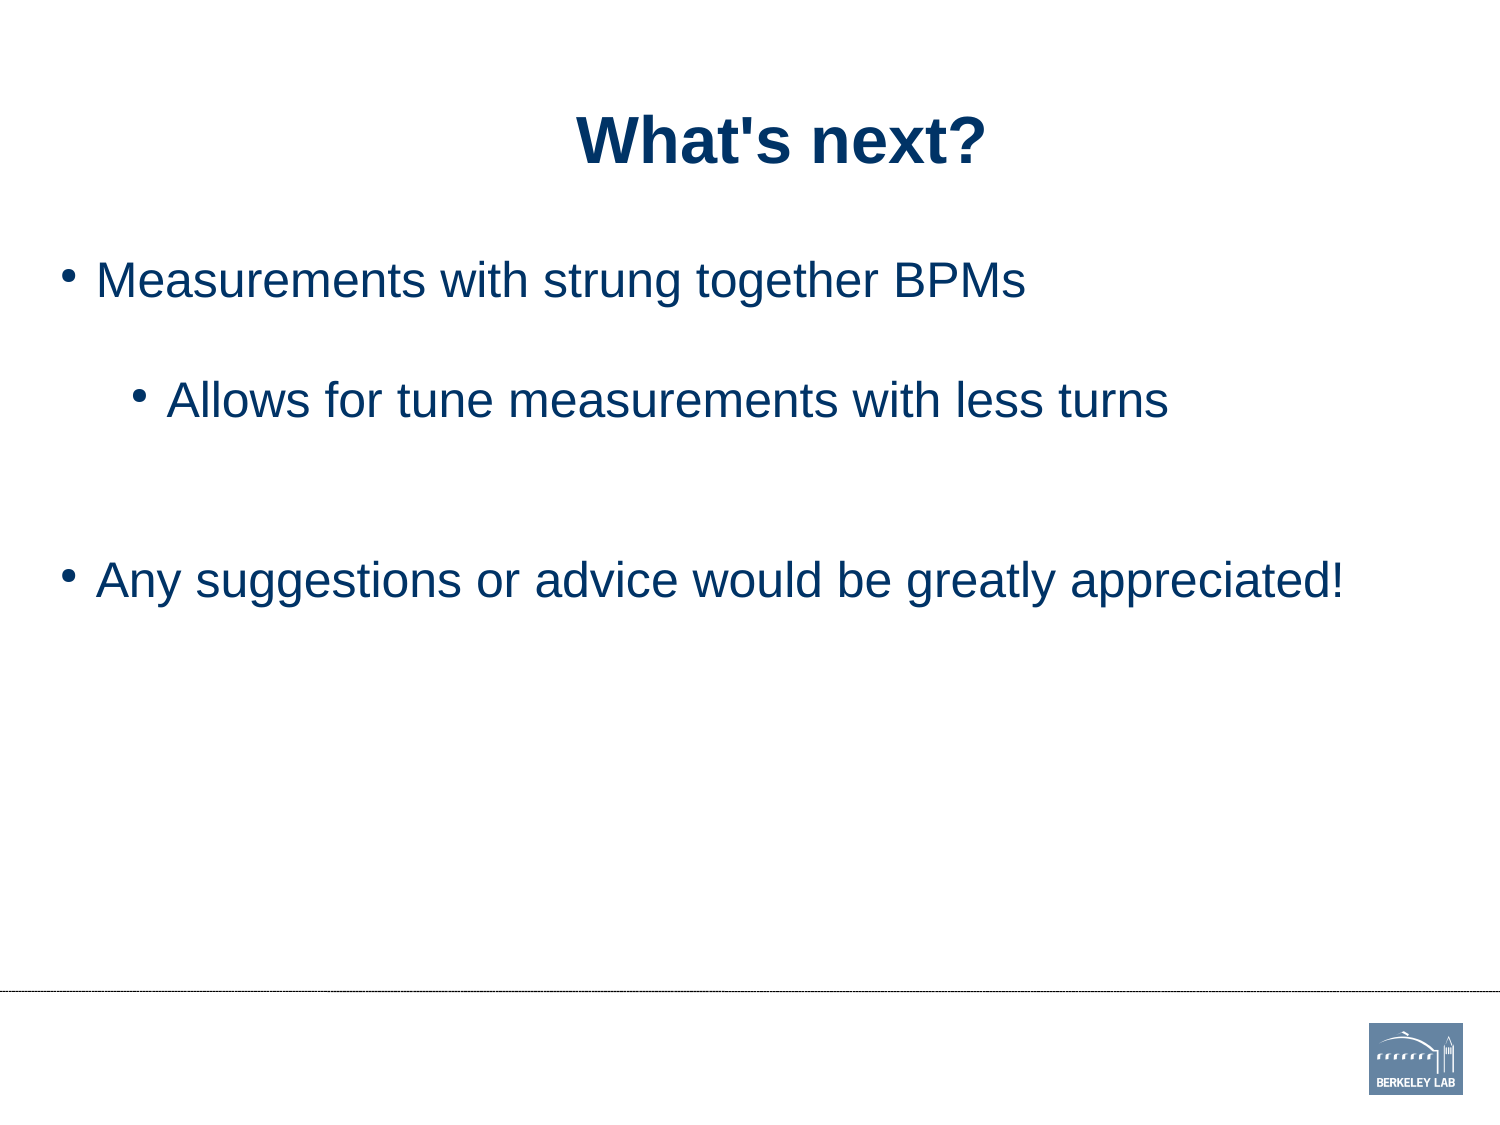

# What's next?
Measurements with strung together BPMs
Allows for tune measurements with less turns
Any suggestions or advice would be greatly appreciated!